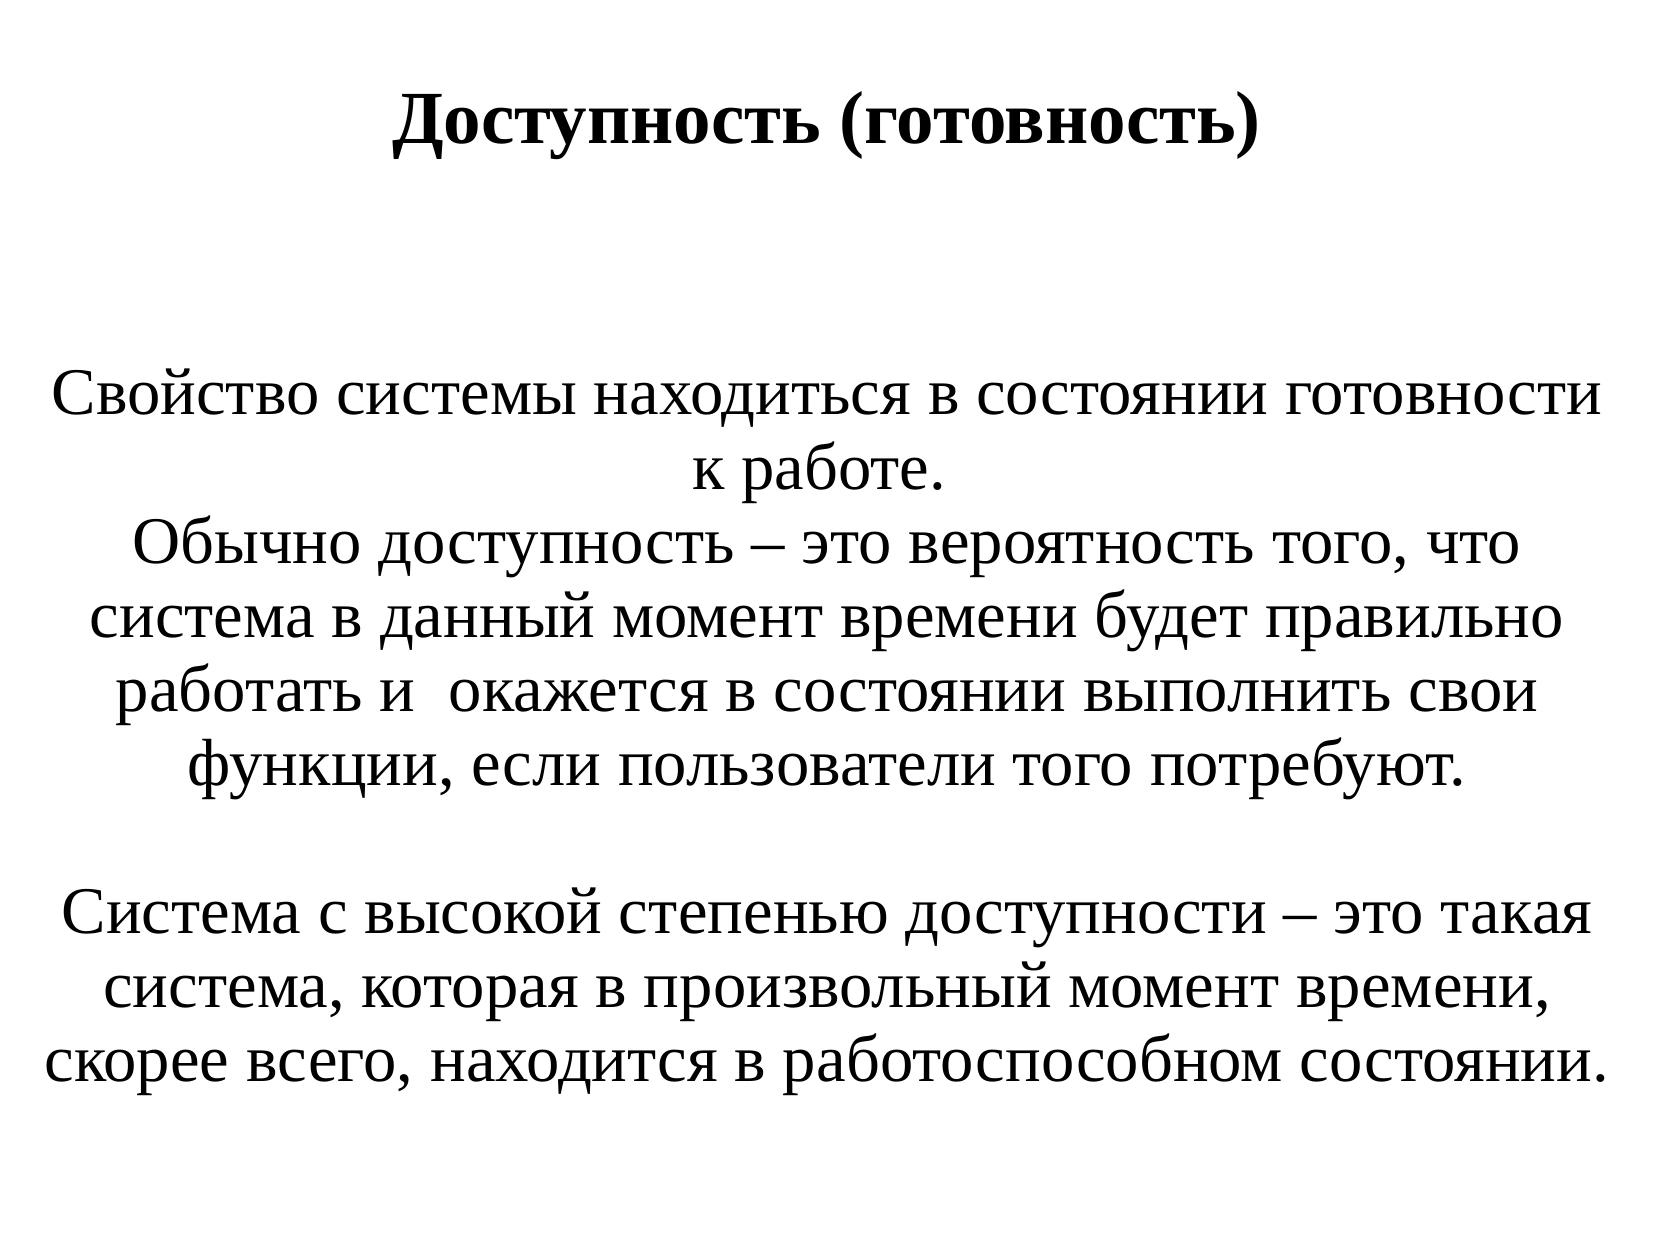

# Доступность (готовность)
Свойство системы находиться в состоянии готовности к работе.
Обычно доступность – это вероятность того, что система в данный момент времени будет правильно работать и окажется в состоянии выполнить свои функции, если пользователи того потребуют.
Система с высокой степенью доступности – это такая система, которая в произвольный момент времени, скорее всего, находится в работоспособном состоянии.